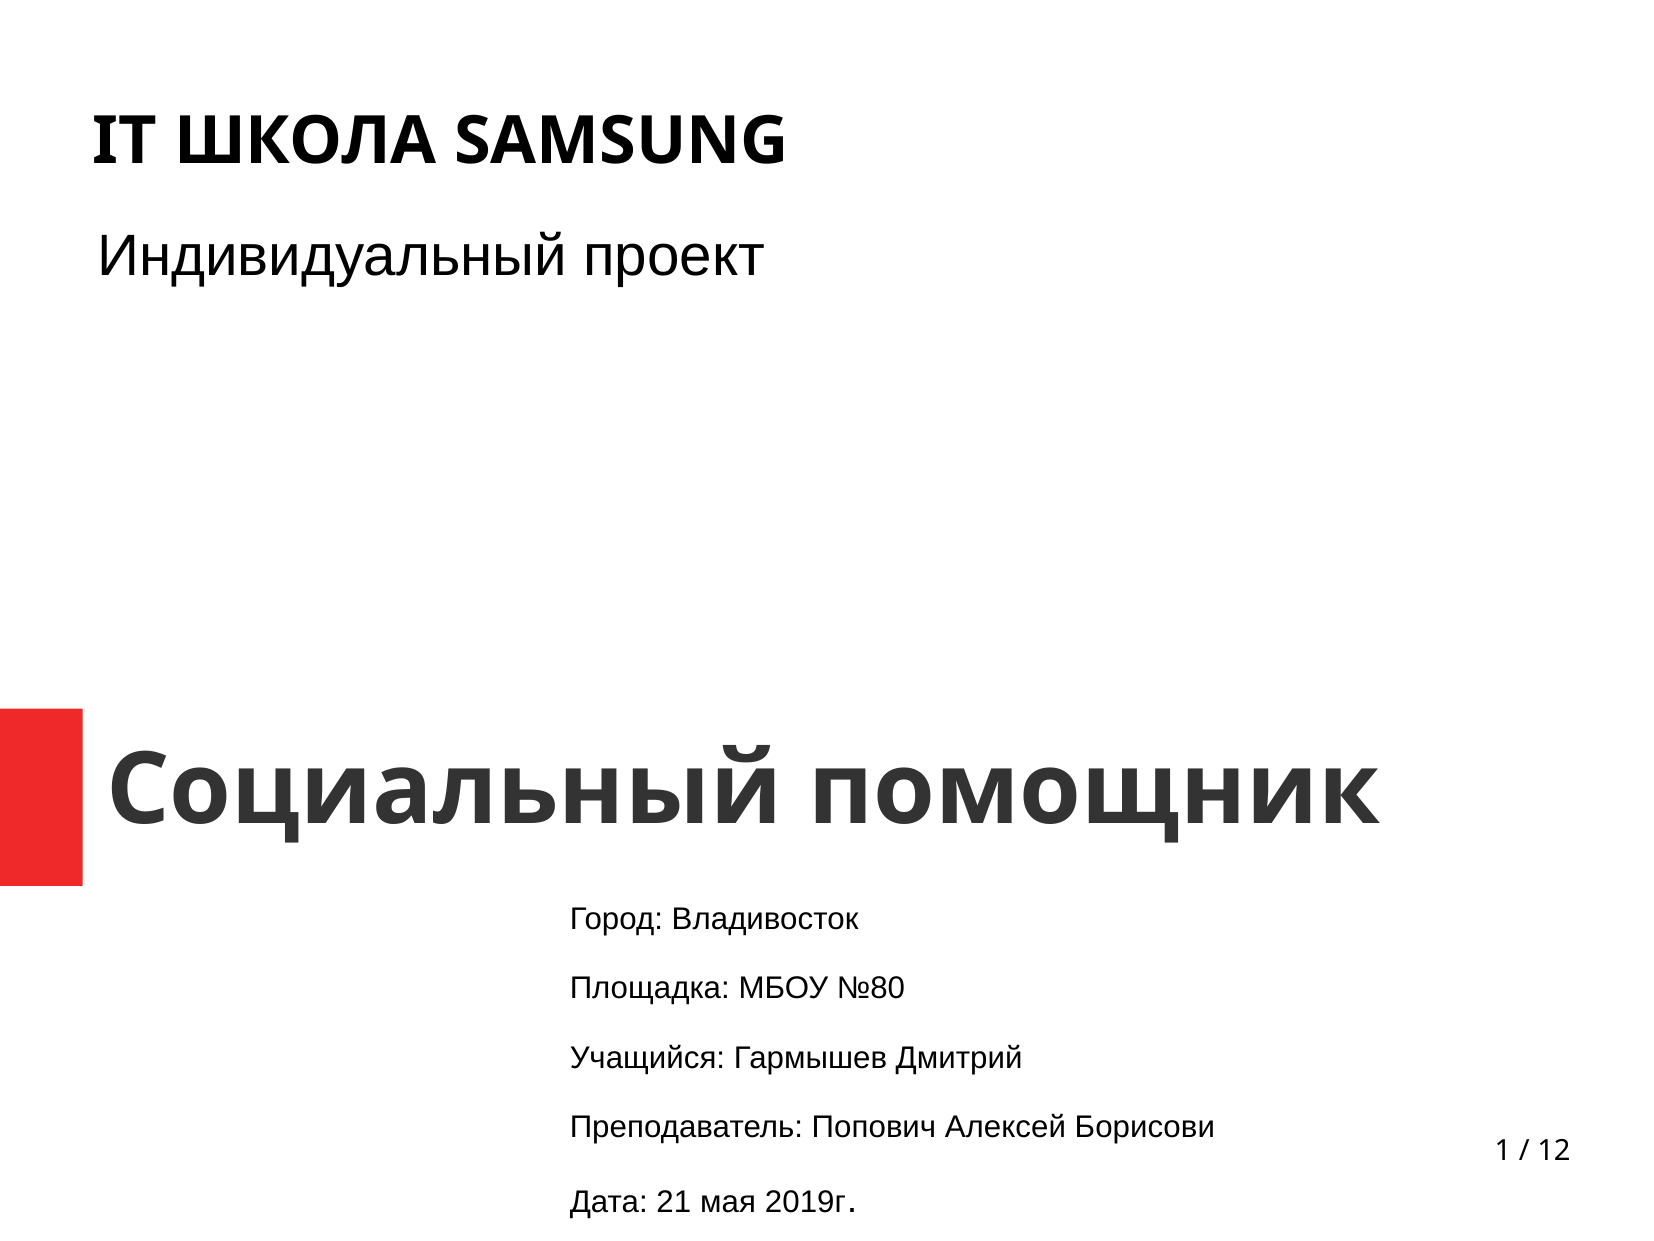

IT ШКОЛА SAMSUNG
Индивидуальный проект
# Социальный помощник
Город: Владивосток
Площадка: МБОУ №80
Учащийся: Гармышев Дмитрий
Преподаватель: Попович Алексей Борисови
Дата: 21 мая 2019г.ч
1